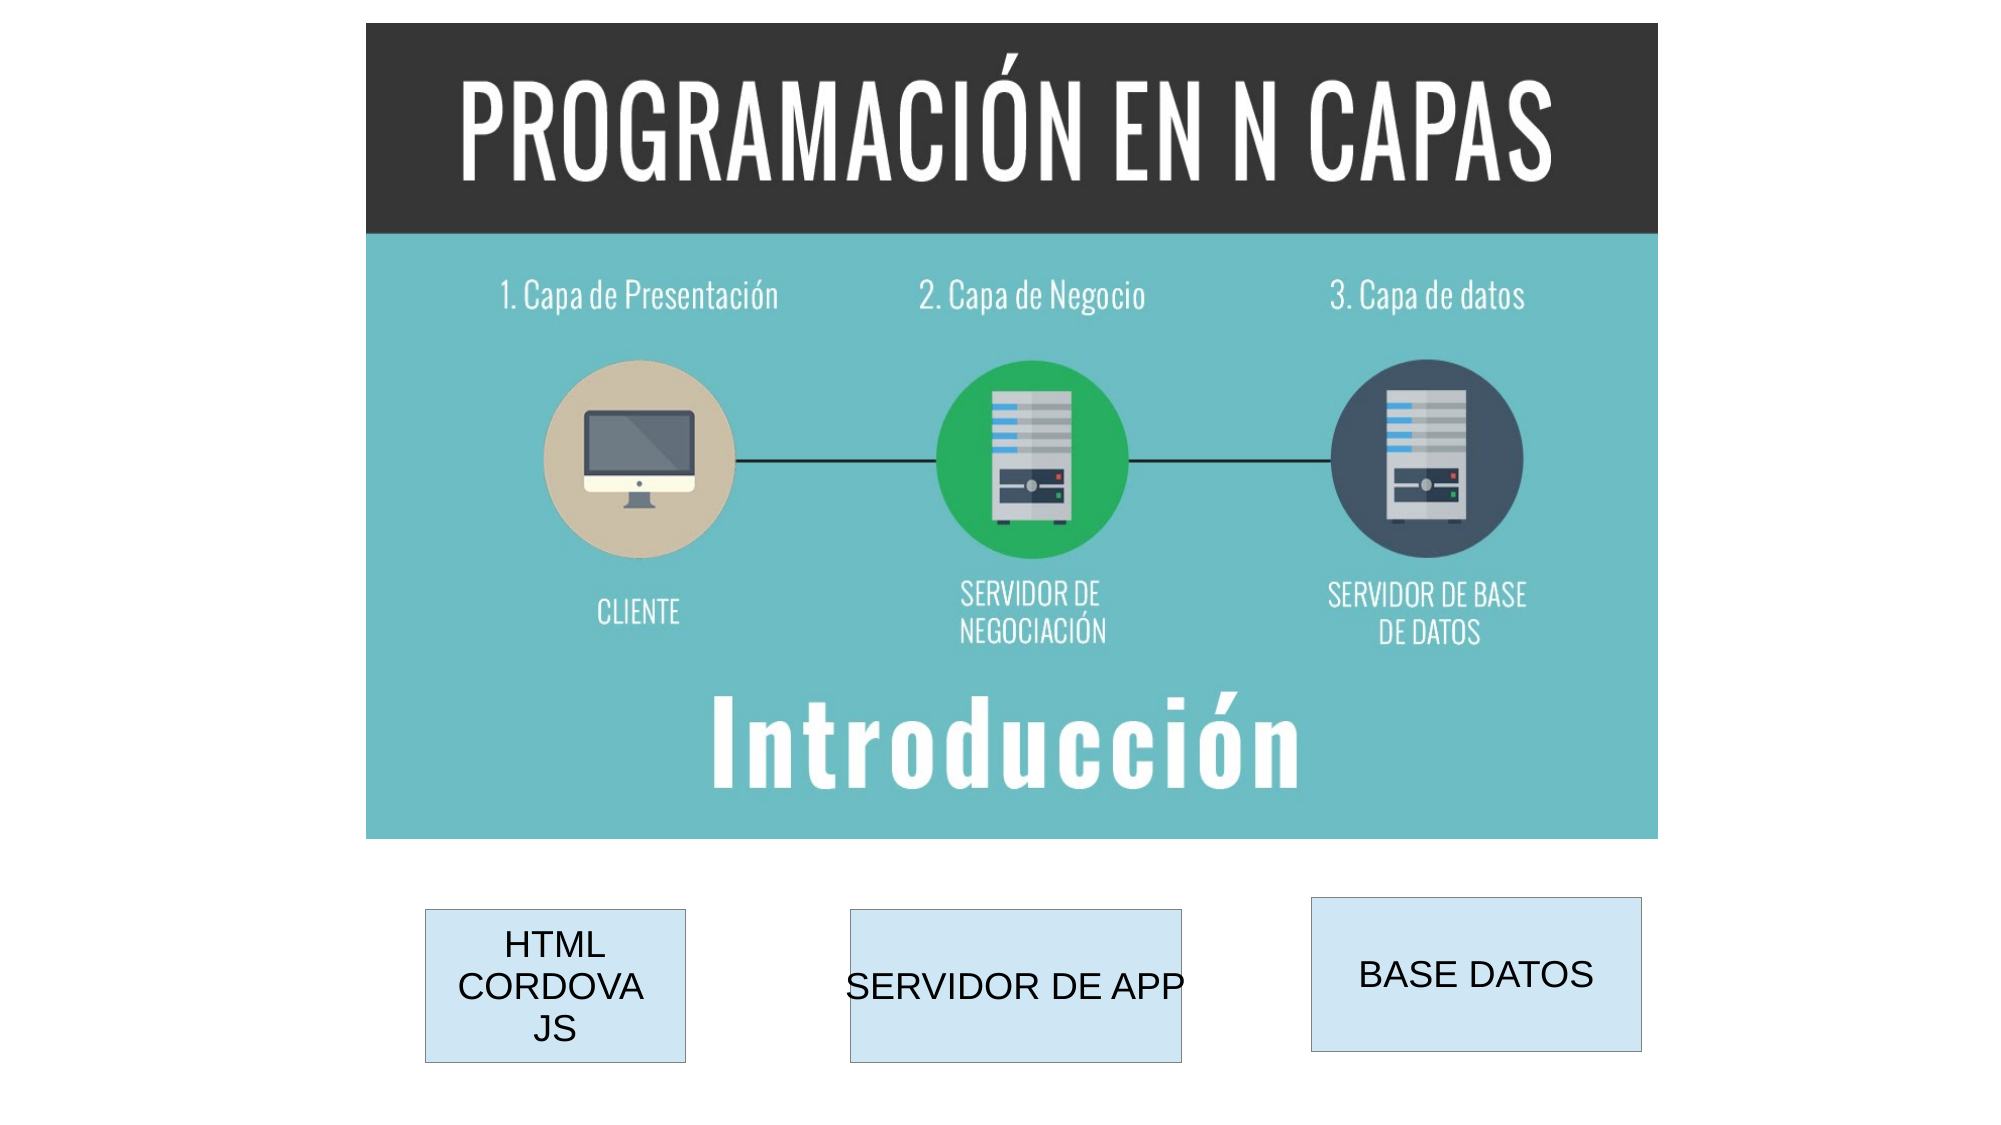

BASE DATOS
HTML
CORDOVA
JS
SERVIDOR DE APP